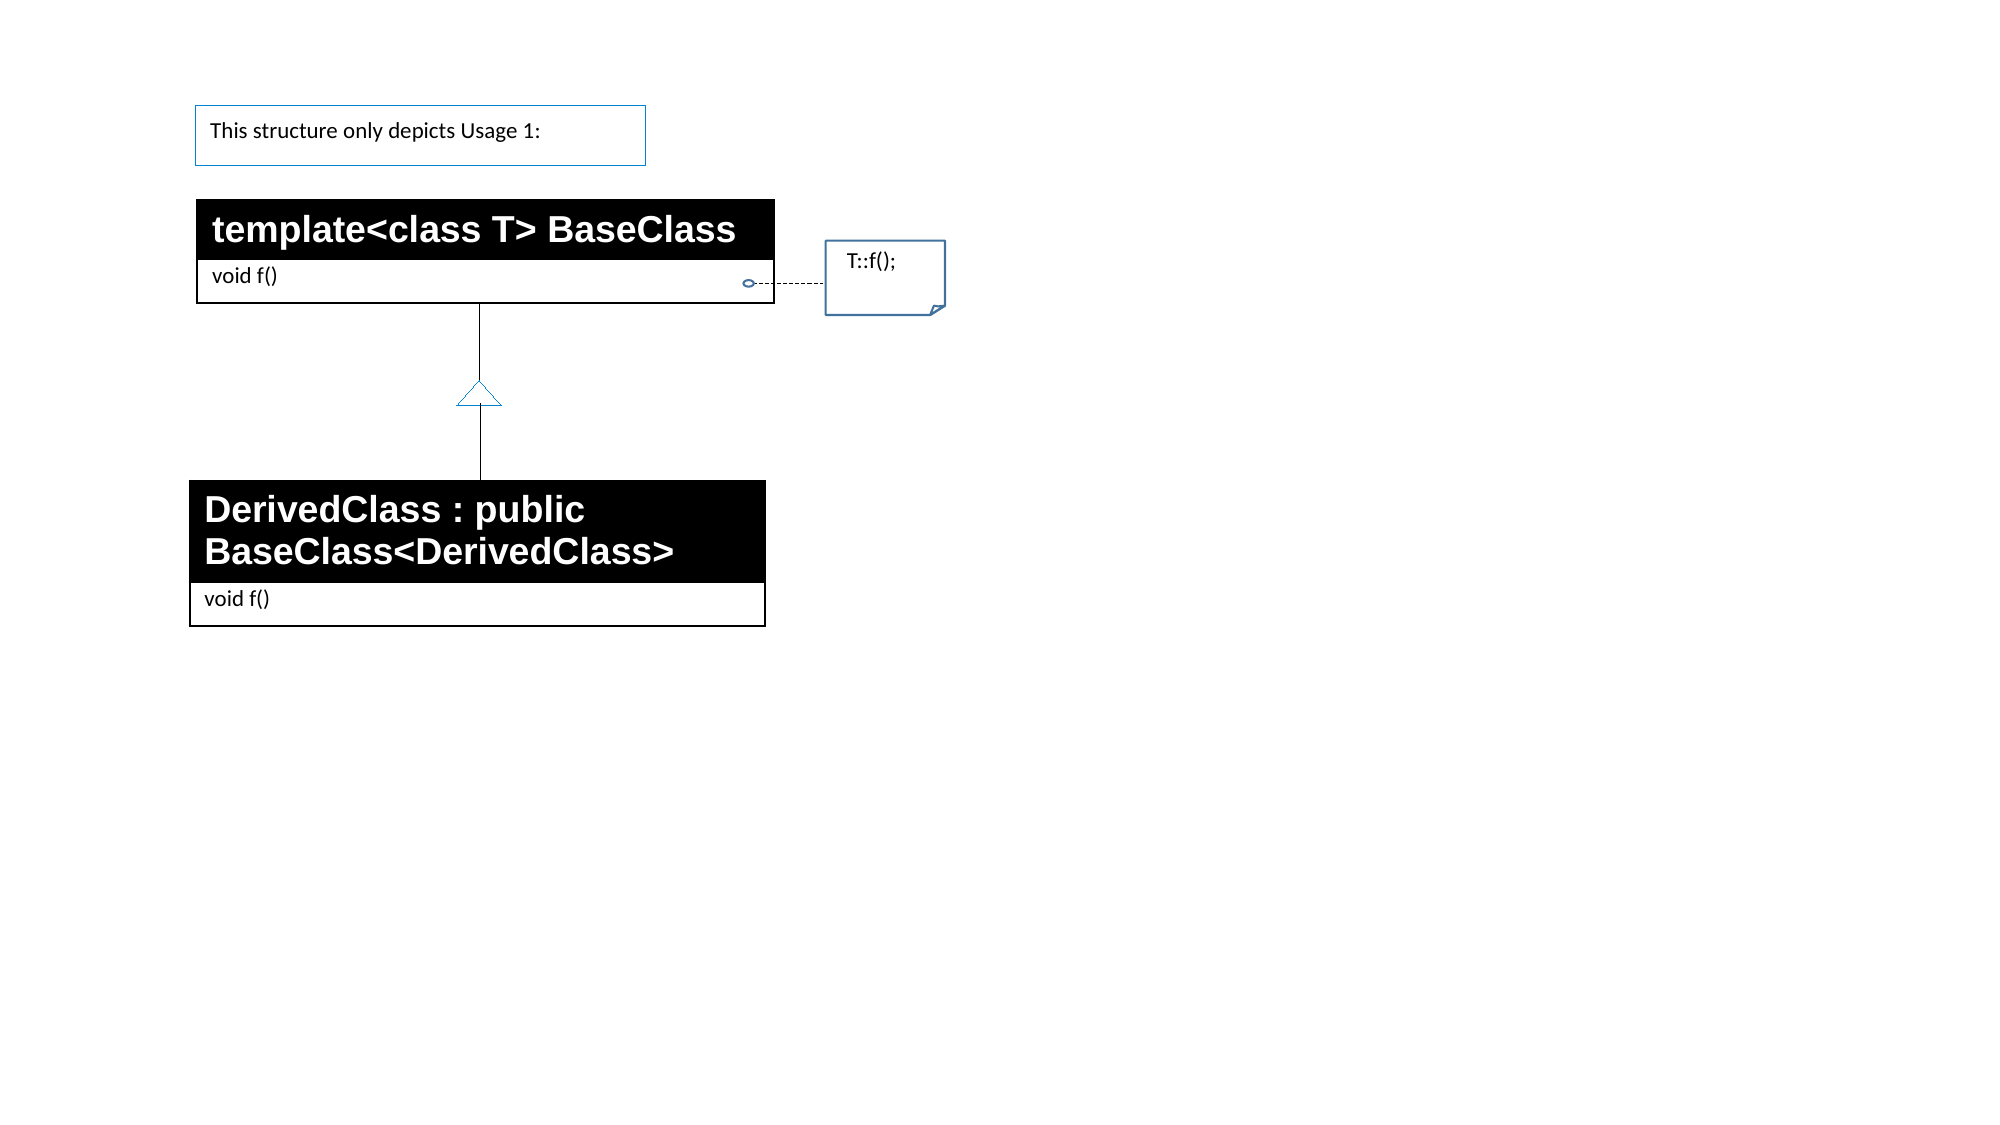

This structure only depicts Usage 1:
| template<class T> BaseClass |
| --- |
| void f() |
T::f();
| DerivedClass : public BaseClass<DerivedClass> |
| --- |
| void f() |